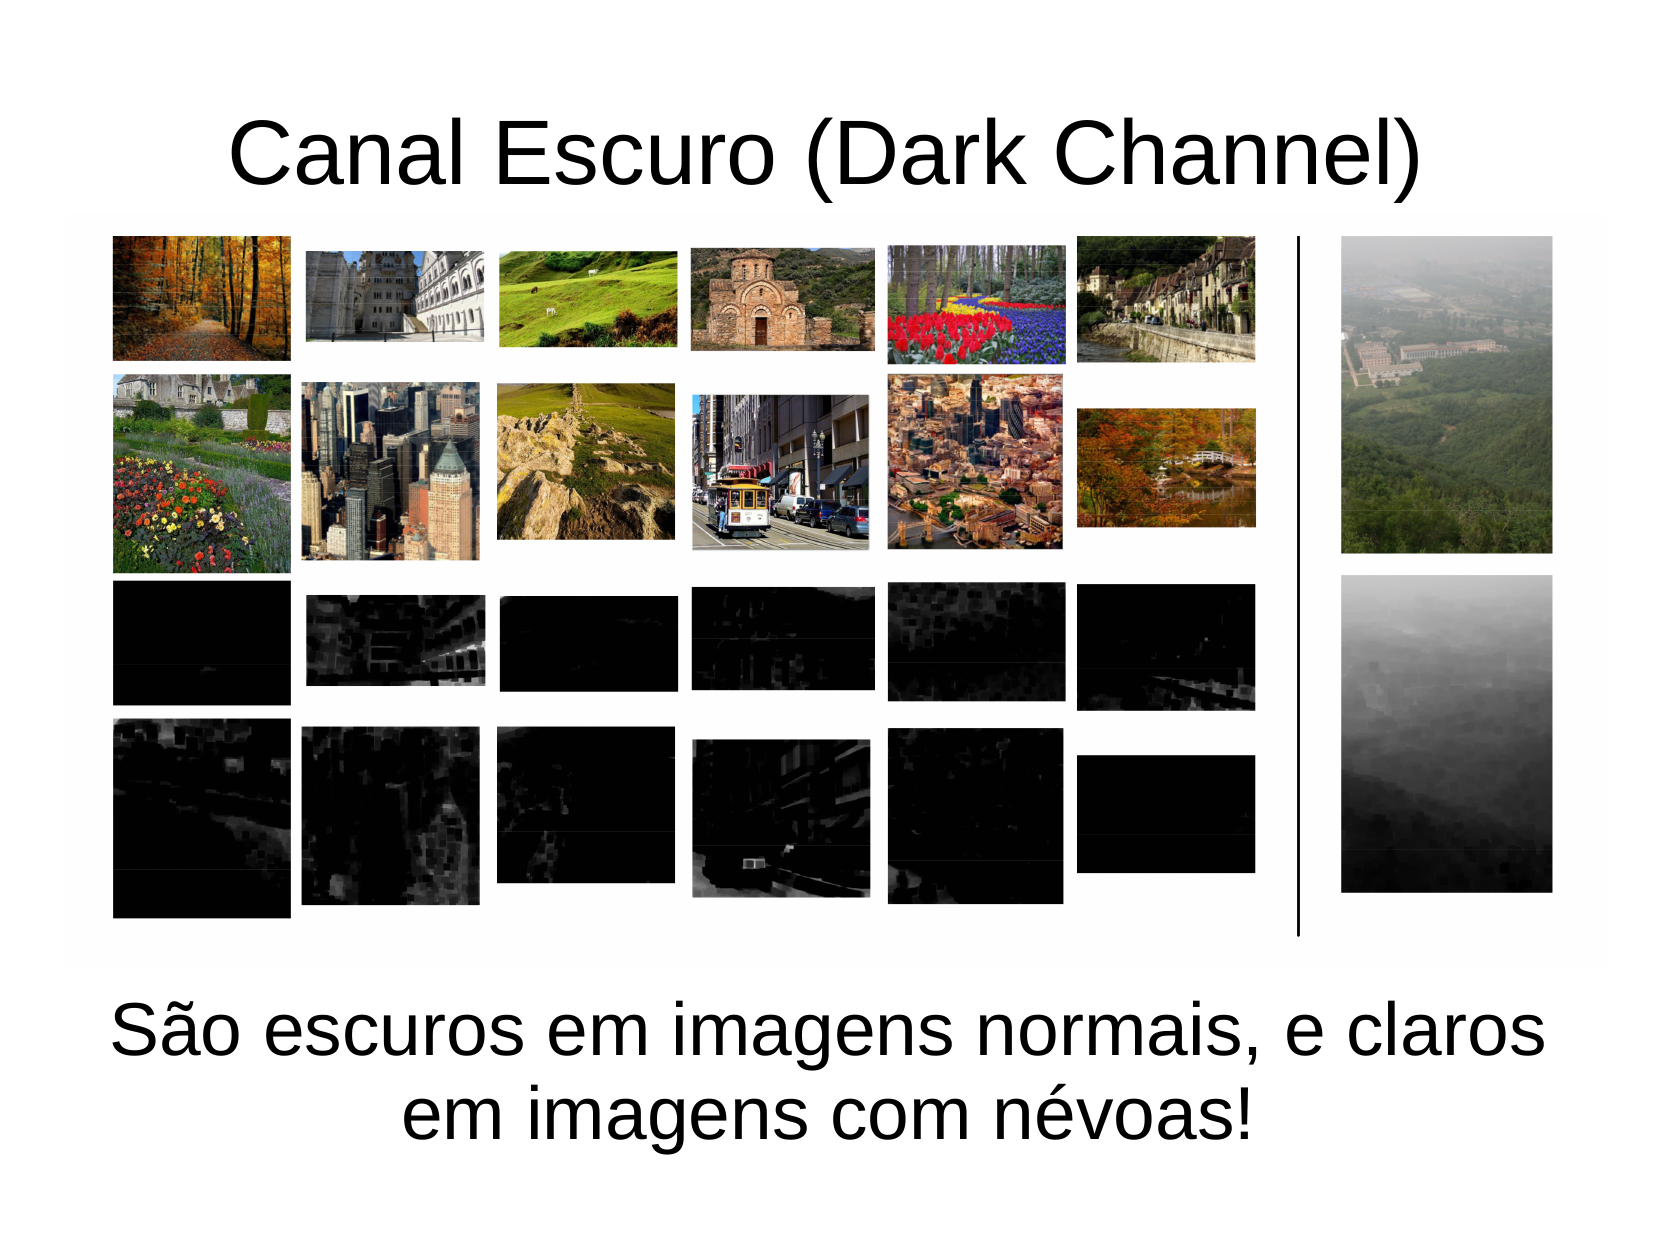

# Canal Escuro (Dark Channel)
São escuros em imagens normais, e claros em imagens com névoas!